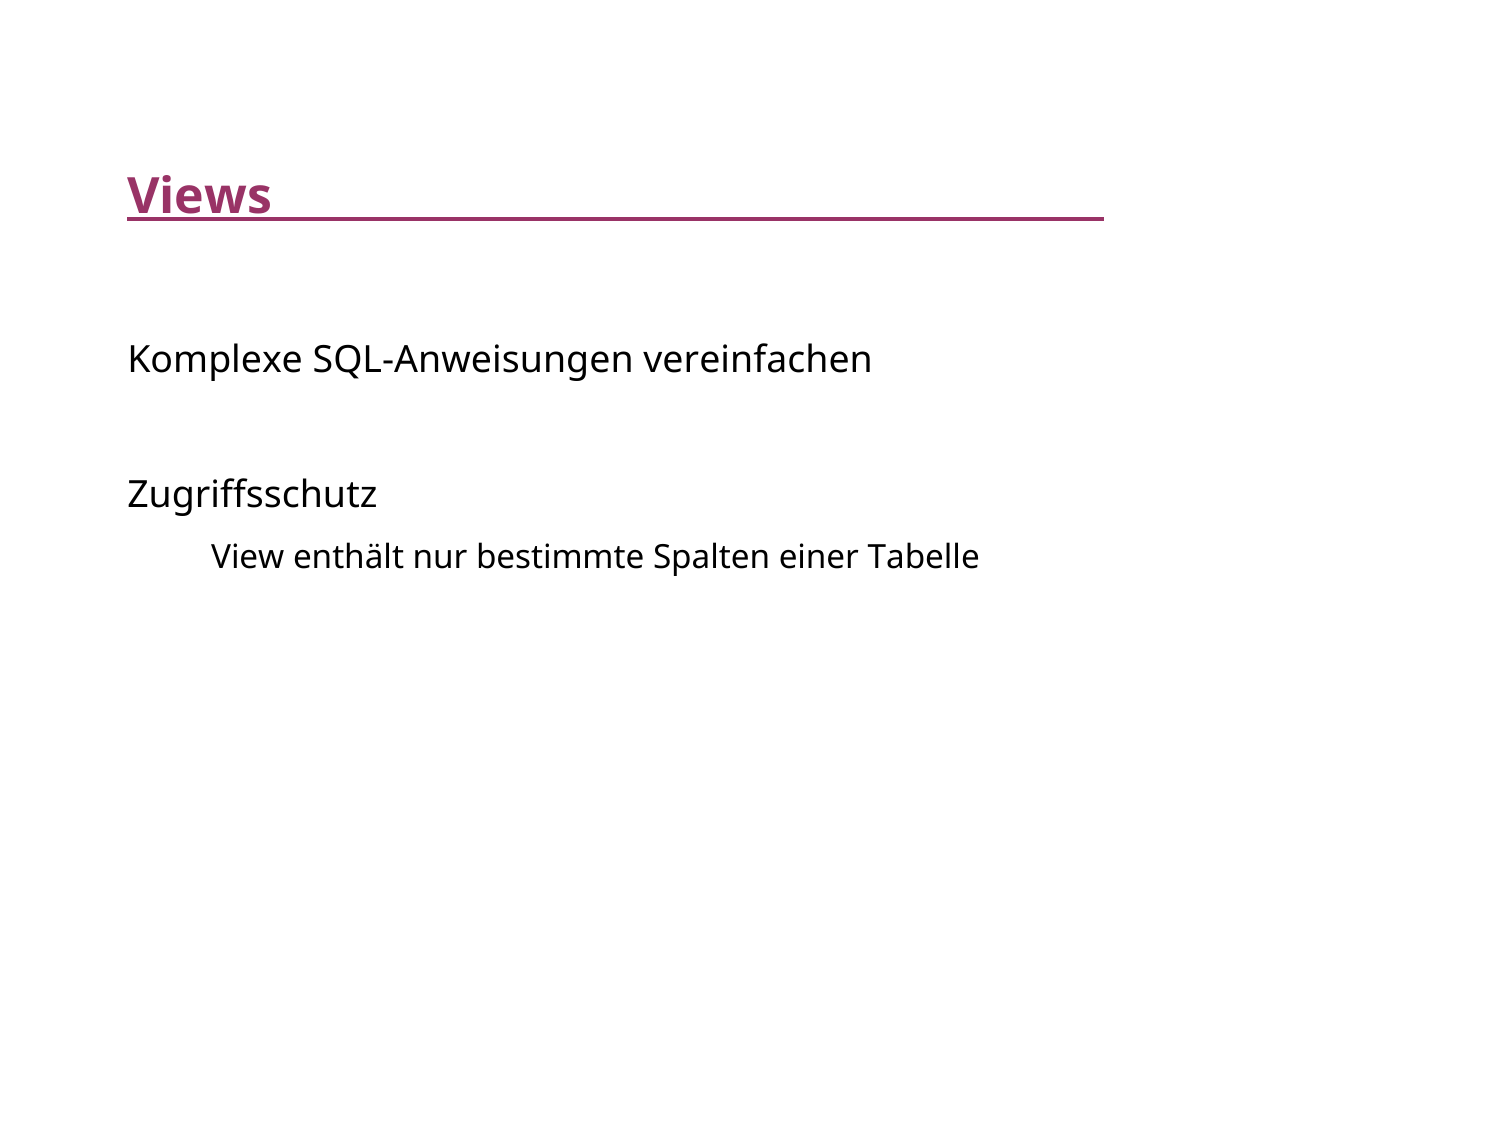

# Views
Komplexe SQL-Anweisungen vereinfachen
Zugriffsschutz
 View enthält nur bestimmte Spalten einer Tabelle